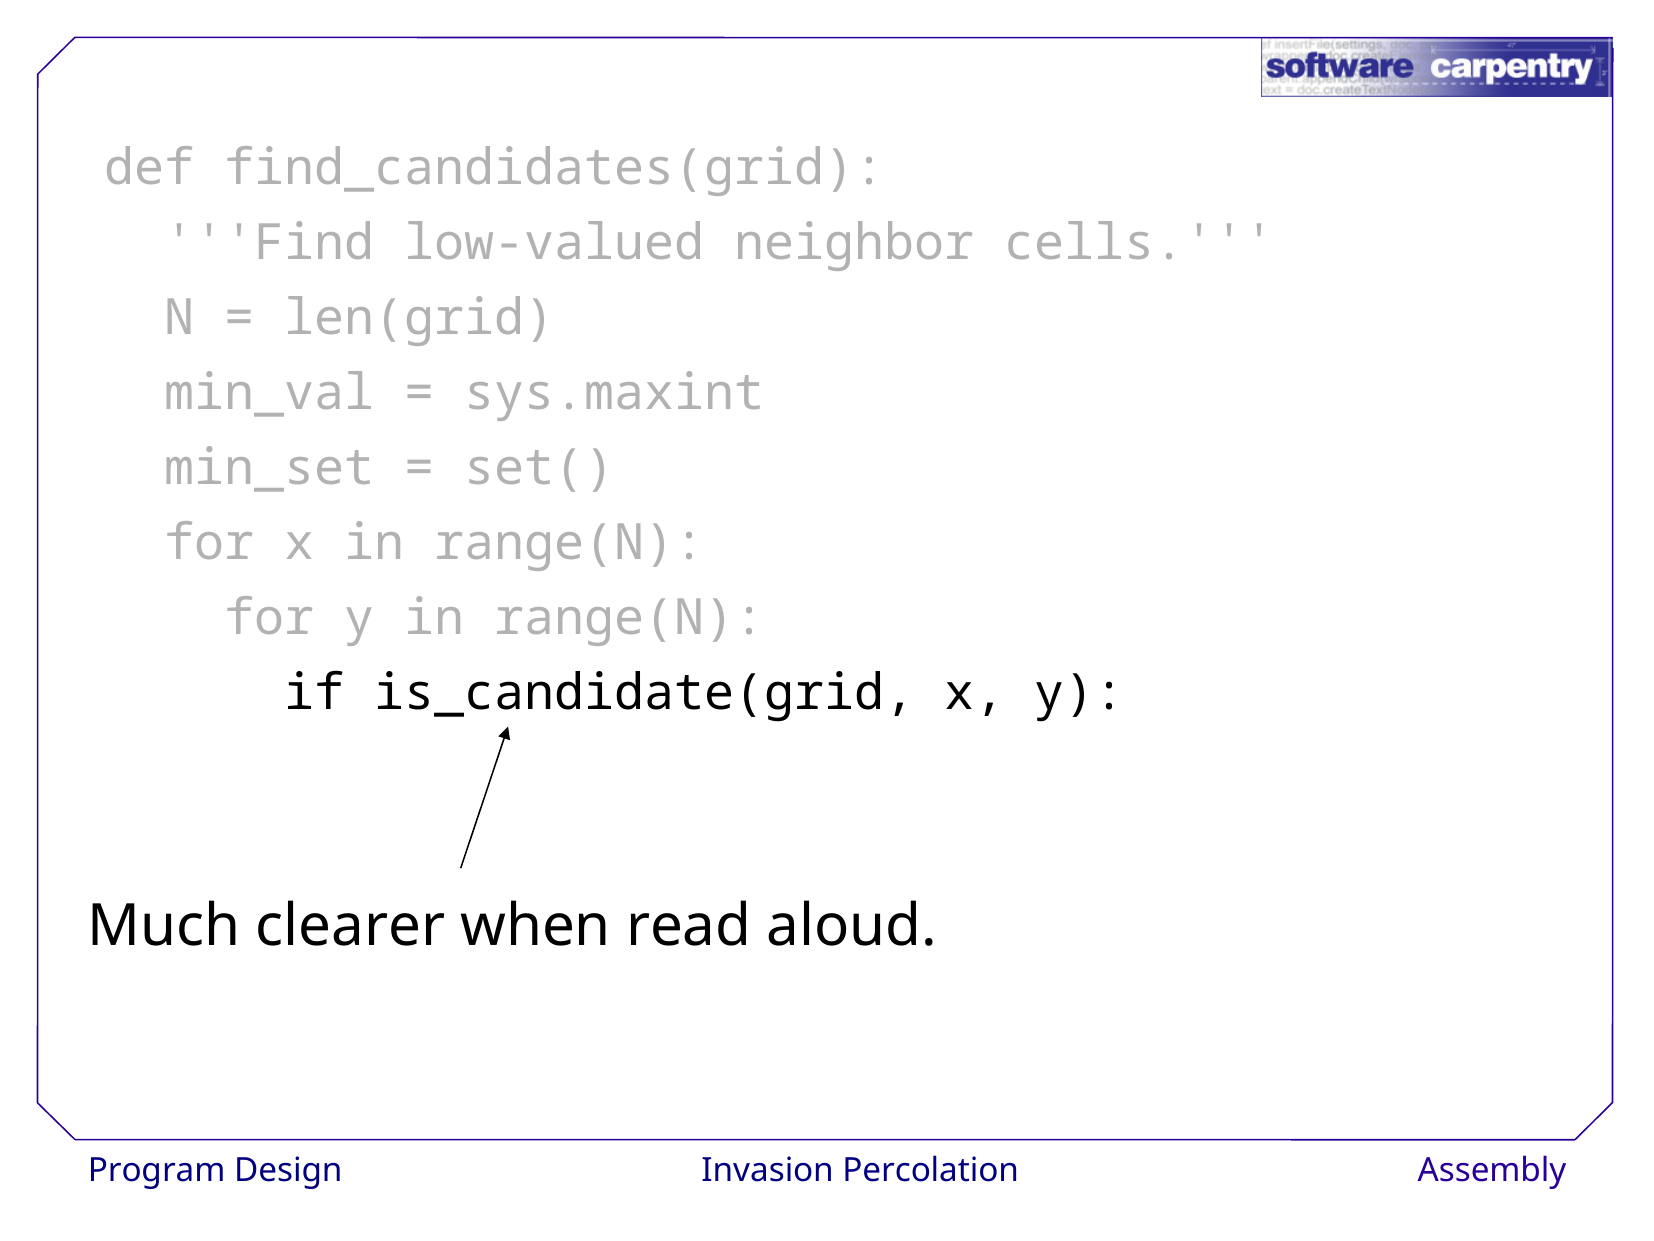

def find_candidates(grid):
 '''Find low-valued neighbor cells.'''
 N = len(grid)
 min_val = sys.maxint
 min_set = set()
 for x in range(N):
 for y in range(N):
 if is_candidate(grid, x, y):
Much clearer when read aloud.